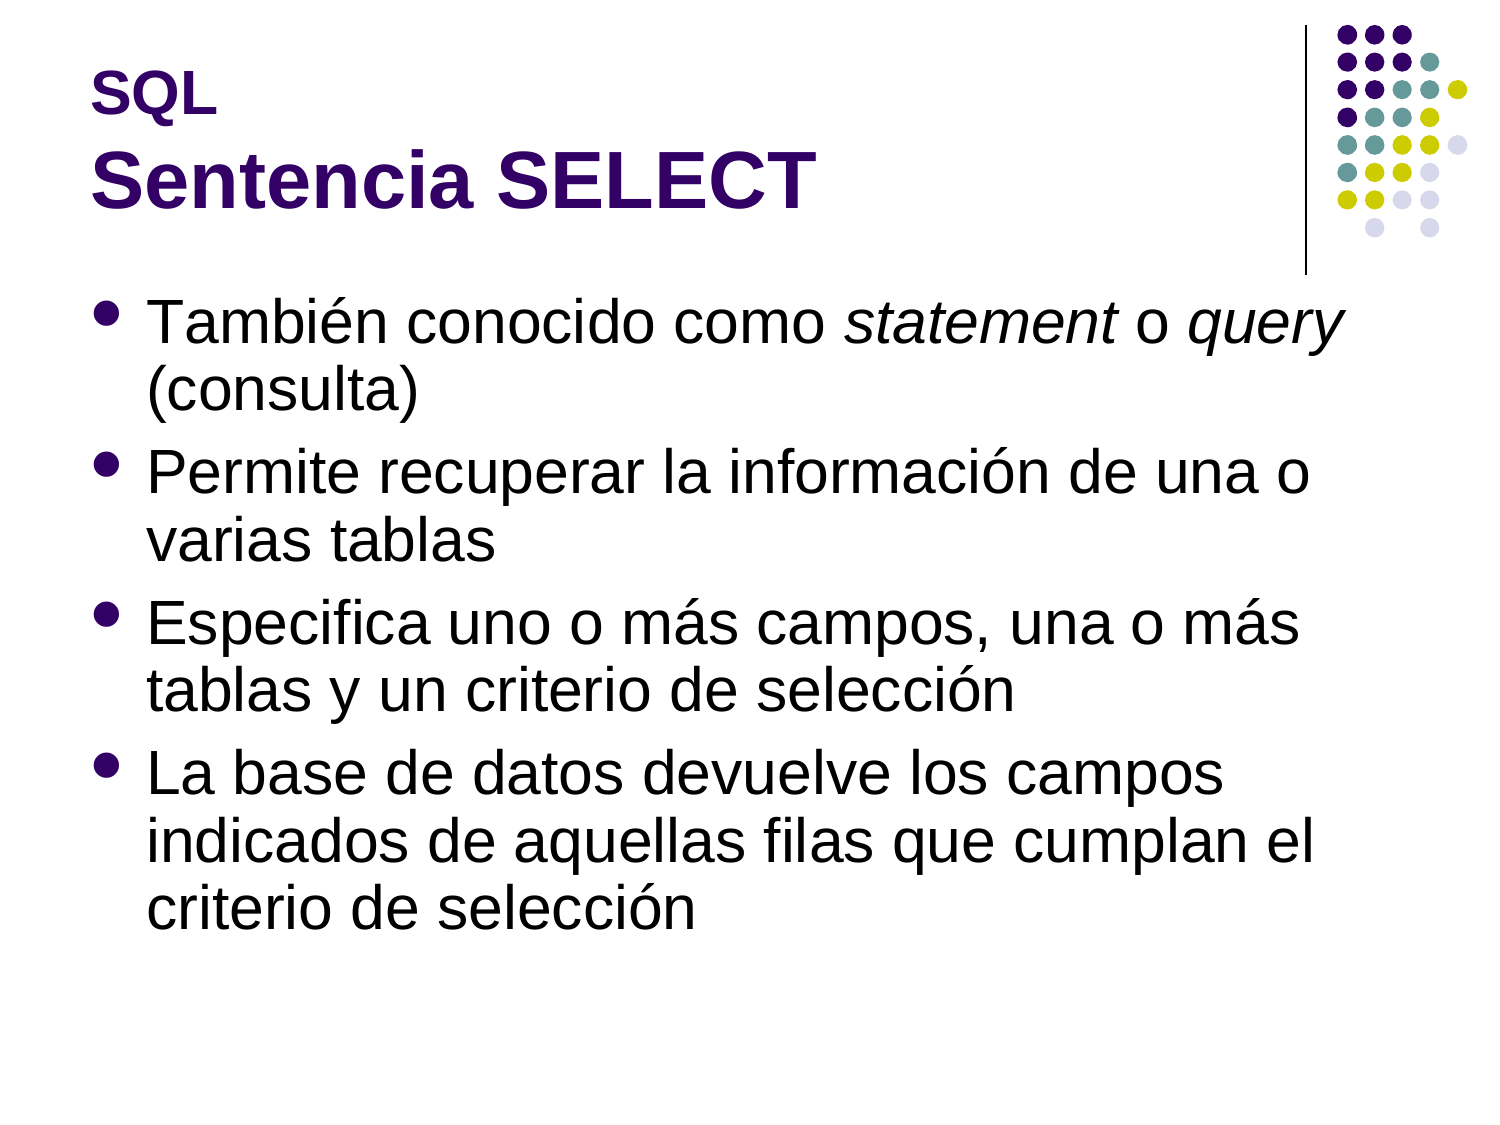

# SQL Sentencia SELECT
También conocido como statement o query (consulta)
Permite recuperar la información de una o varias tablas
Especifica uno o más campos, una o más tablas y un criterio de selección
La base de datos devuelve los campos indicados de aquellas filas que cumplan el criterio de selección